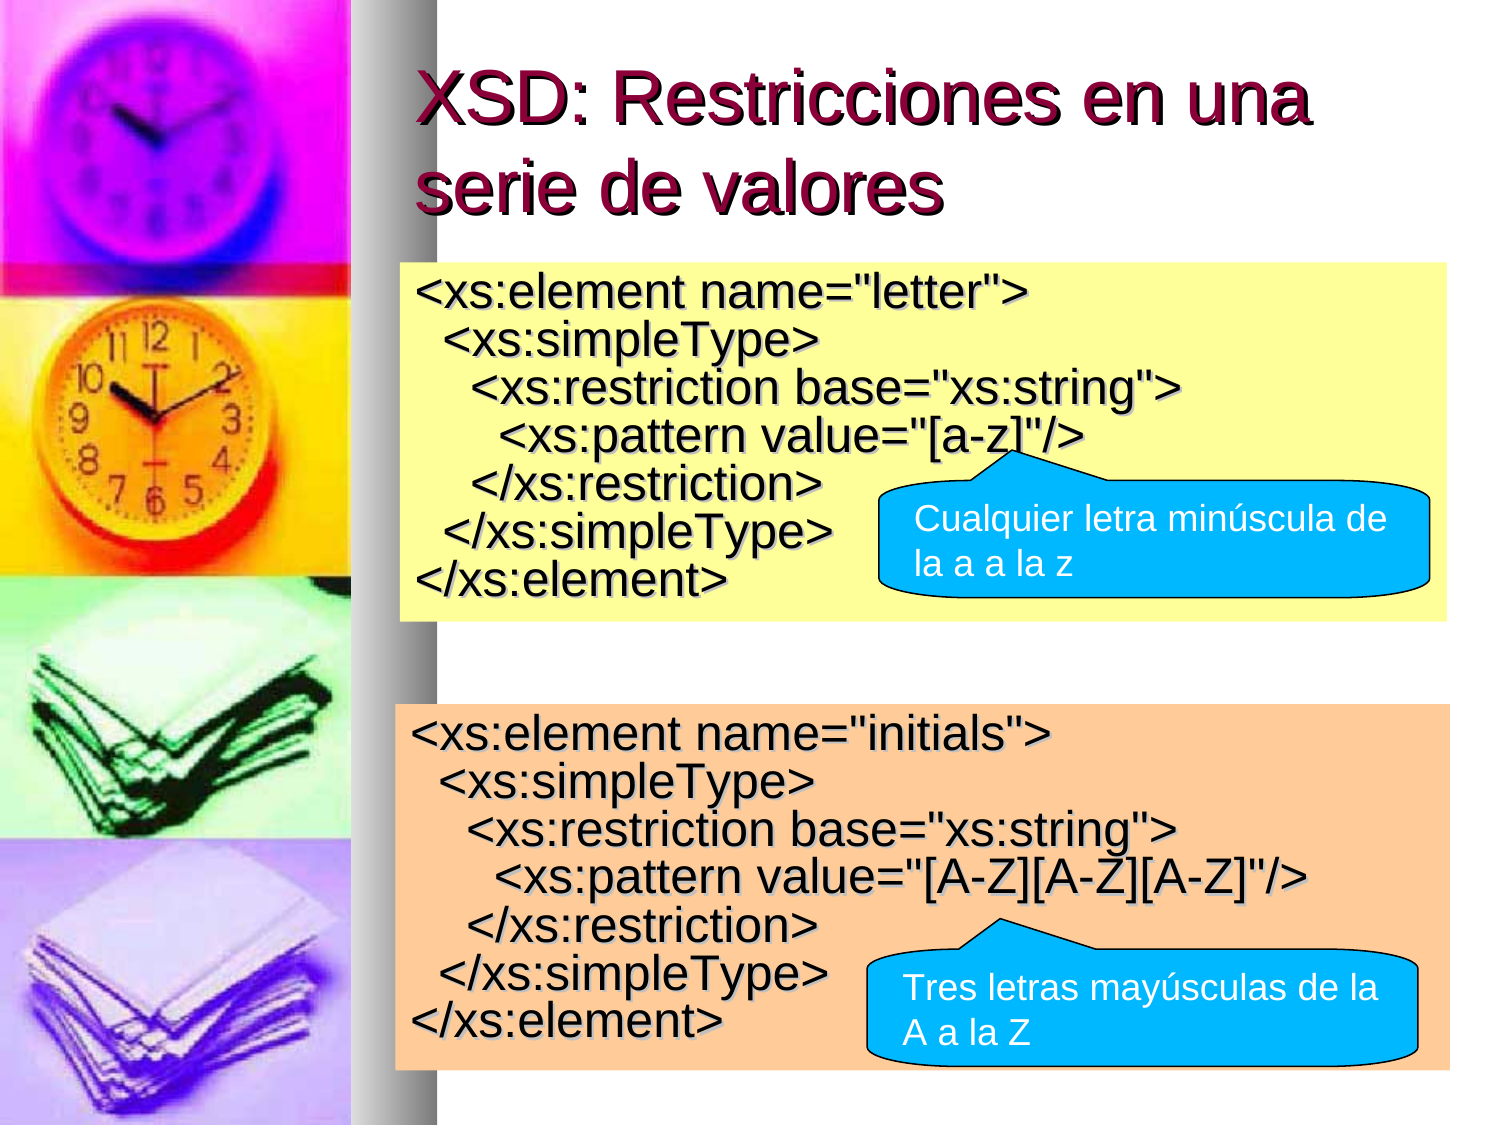

# XSD: Restricciones en una serie de valores
<xs:element name="letter">
  <xs:simpleType>
    <xs:restriction base="xs:string">
      <xs:pattern value="[a-z]"/>
    </xs:restriction>
  </xs:simpleType>
</xs:element>
Cualquier letra minúscula de la a a la z
<xs:element name="initials">
  <xs:simpleType>
    <xs:restriction base="xs:string">
      <xs:pattern value="[A-Z][A-Z][A-Z]"/>
    </xs:restriction>
  </xs:simpleType>
</xs:element>
Tres letras mayúsculas de la A a la Z